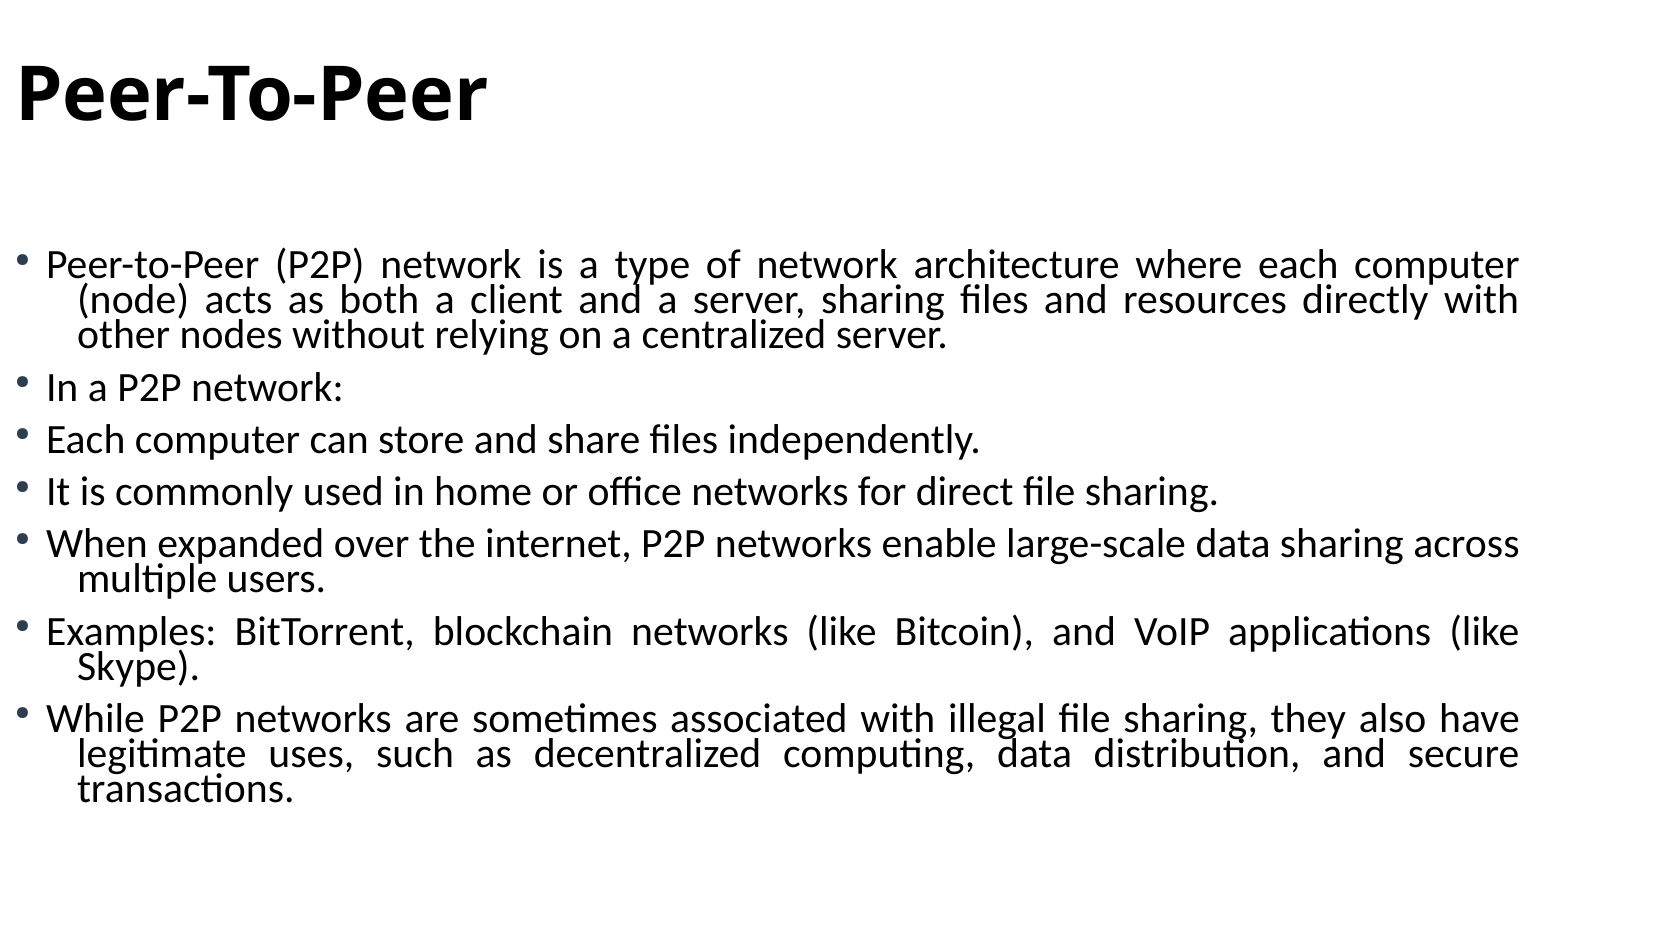

# Peer-To-Peer
Peer-to-Peer (P2P) network is a type of network architecture where each computer (node) acts as both a client and a server, sharing files and resources directly with other nodes without relying on a centralized server.
In a P2P network:
Each computer can store and share files independently.
It is commonly used in home or office networks for direct file sharing.
When expanded over the internet, P2P networks enable large-scale data sharing across multiple users.
Examples: BitTorrent, blockchain networks (like Bitcoin), and VoIP applications (like Skype).
While P2P networks are sometimes associated with illegal file sharing, they also have legitimate uses, such as decentralized computing, data distribution, and secure transactions.